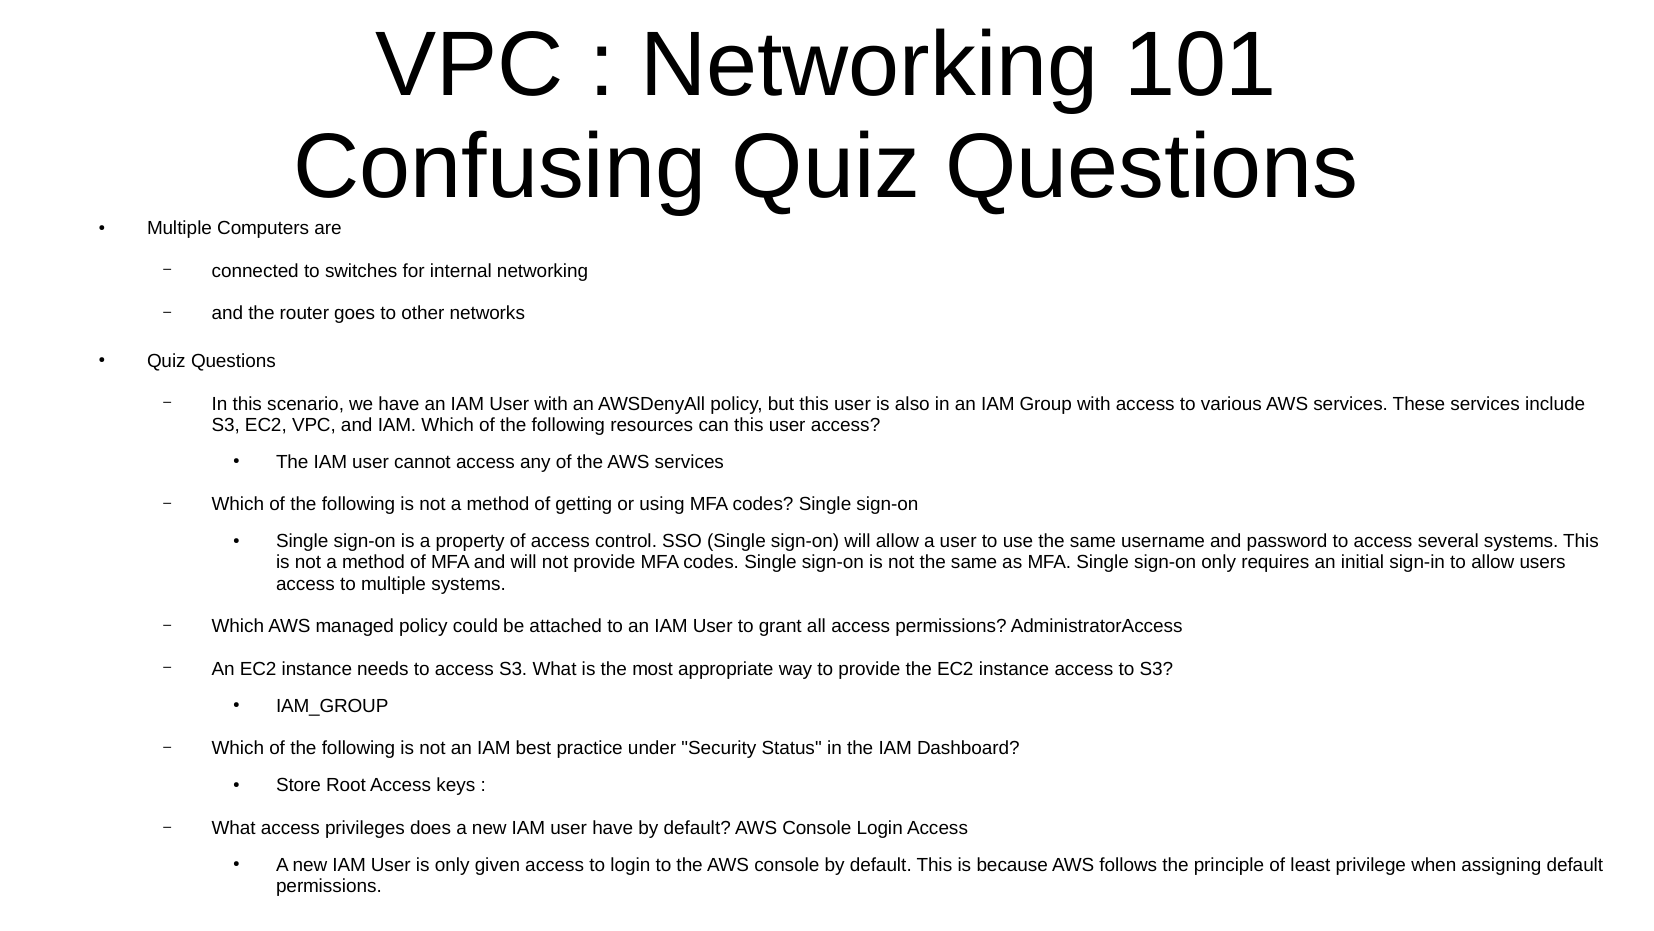

# VPC : Networking 101 Confusing Quiz Questions
Multiple Computers are
connected to switches for internal networking
and the router goes to other networks
Quiz Questions
In this scenario, we have an IAM User with an AWSDenyAll policy, but this user is also in an IAM Group with access to various AWS services. These services include S3, EC2, VPC, and IAM. Which of the following resources can this user access?
The IAM user cannot access any of the AWS services
Which of the following is not a method of getting or using MFA codes? Single sign-on
Single sign-on is a property of access control. SSO (Single sign-on) will allow a user to use the same username and password to access several systems. This is not a method of MFA and will not provide MFA codes. Single sign-on is not the same as MFA. Single sign-on only requires an initial sign-in to allow users access to multiple systems.
Which AWS managed policy could be attached to an IAM User to grant all access permissions? AdministratorAccess
An EC2 instance needs to access S3. What is the most appropriate way to provide the EC2 instance access to S3?
IAM_GROUP
Which of the following is not an IAM best practice under "Security Status" in the IAM Dashboard?
Store Root Access keys :
What access privileges does a new IAM user have by default? AWS Console Login Access
A new IAM User is only given access to login to the AWS console by default. This is because AWS follows the principle of least privilege when assigning default permissions.